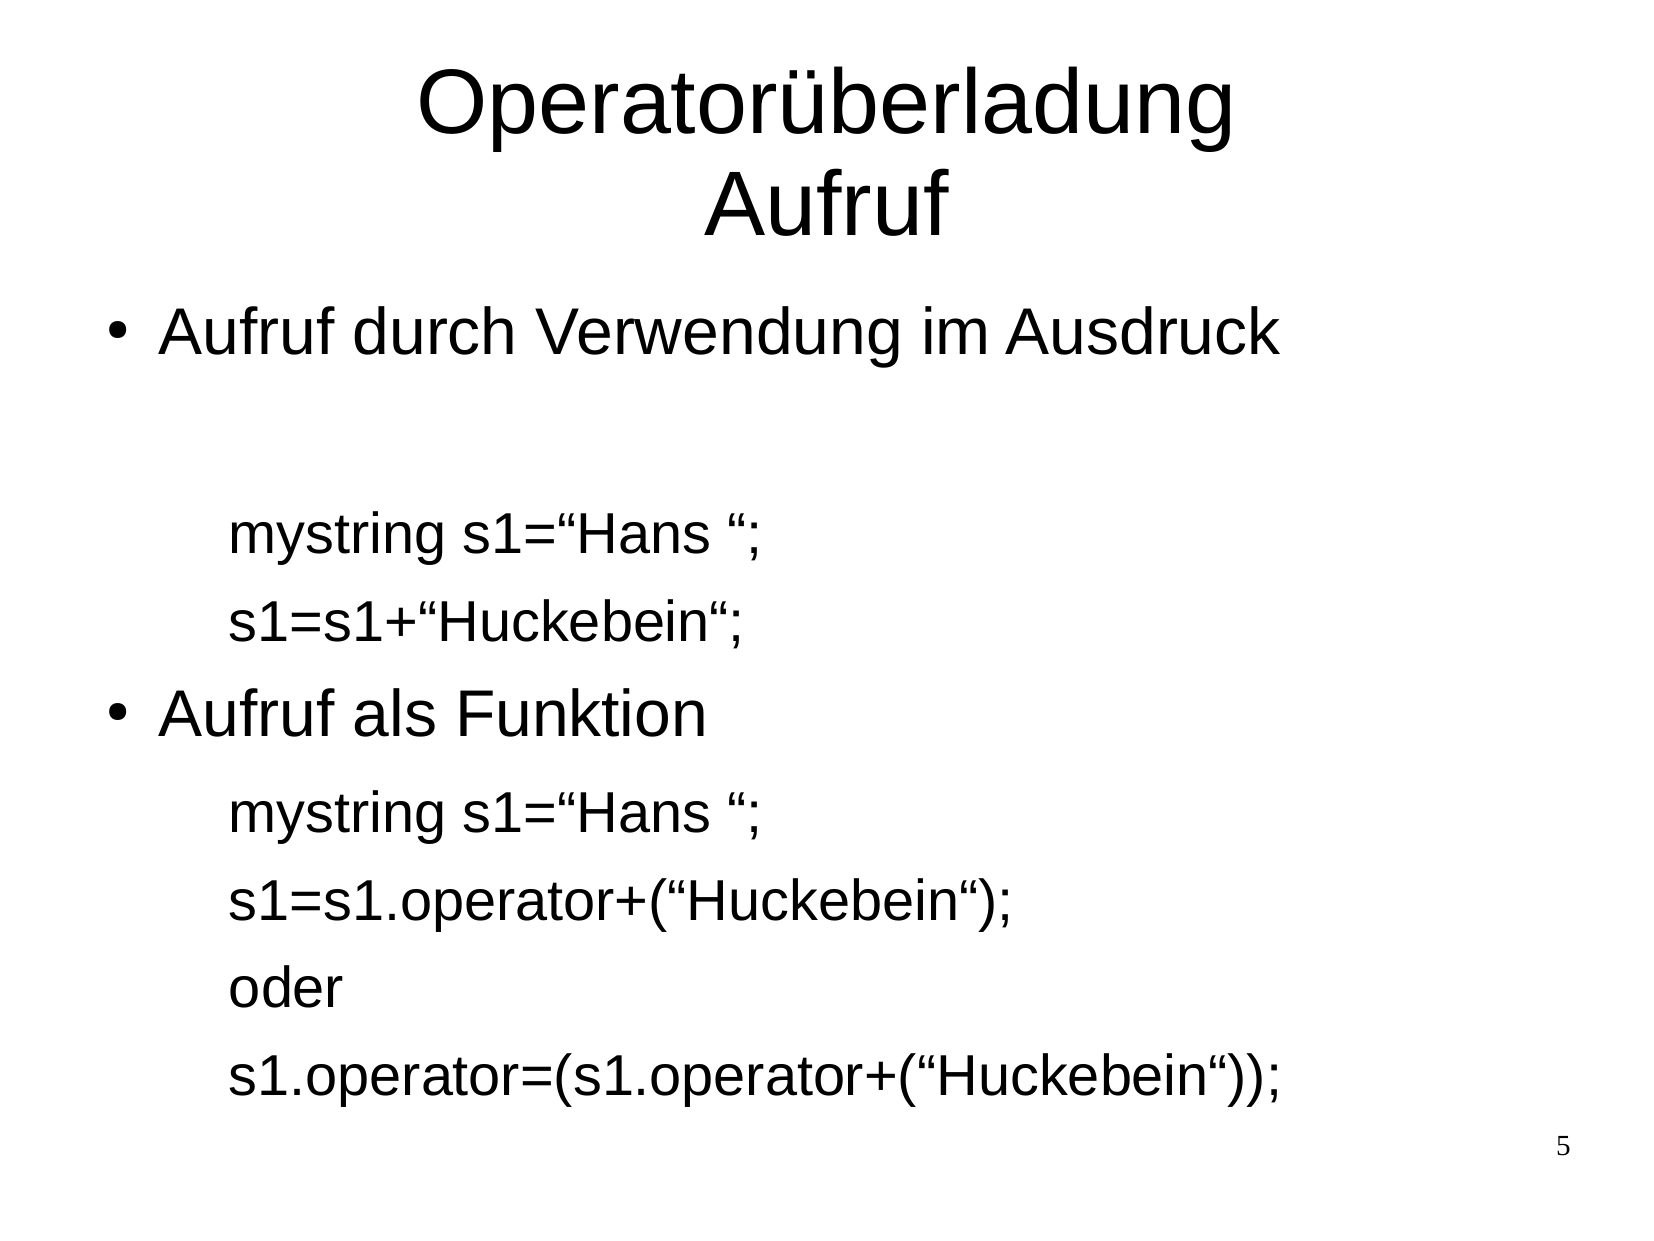

# Operatorüberladung Aufruf
Aufruf durch Verwendung im Ausdruck
mystring s1=“Hans “;
s1=s1+“Huckebein“;
Aufruf als Funktion
mystring s1=“Hans “;
s1=s1.operator+(“Huckebein“);
oder
s1.operator=(s1.operator+(“Huckebein“));
5